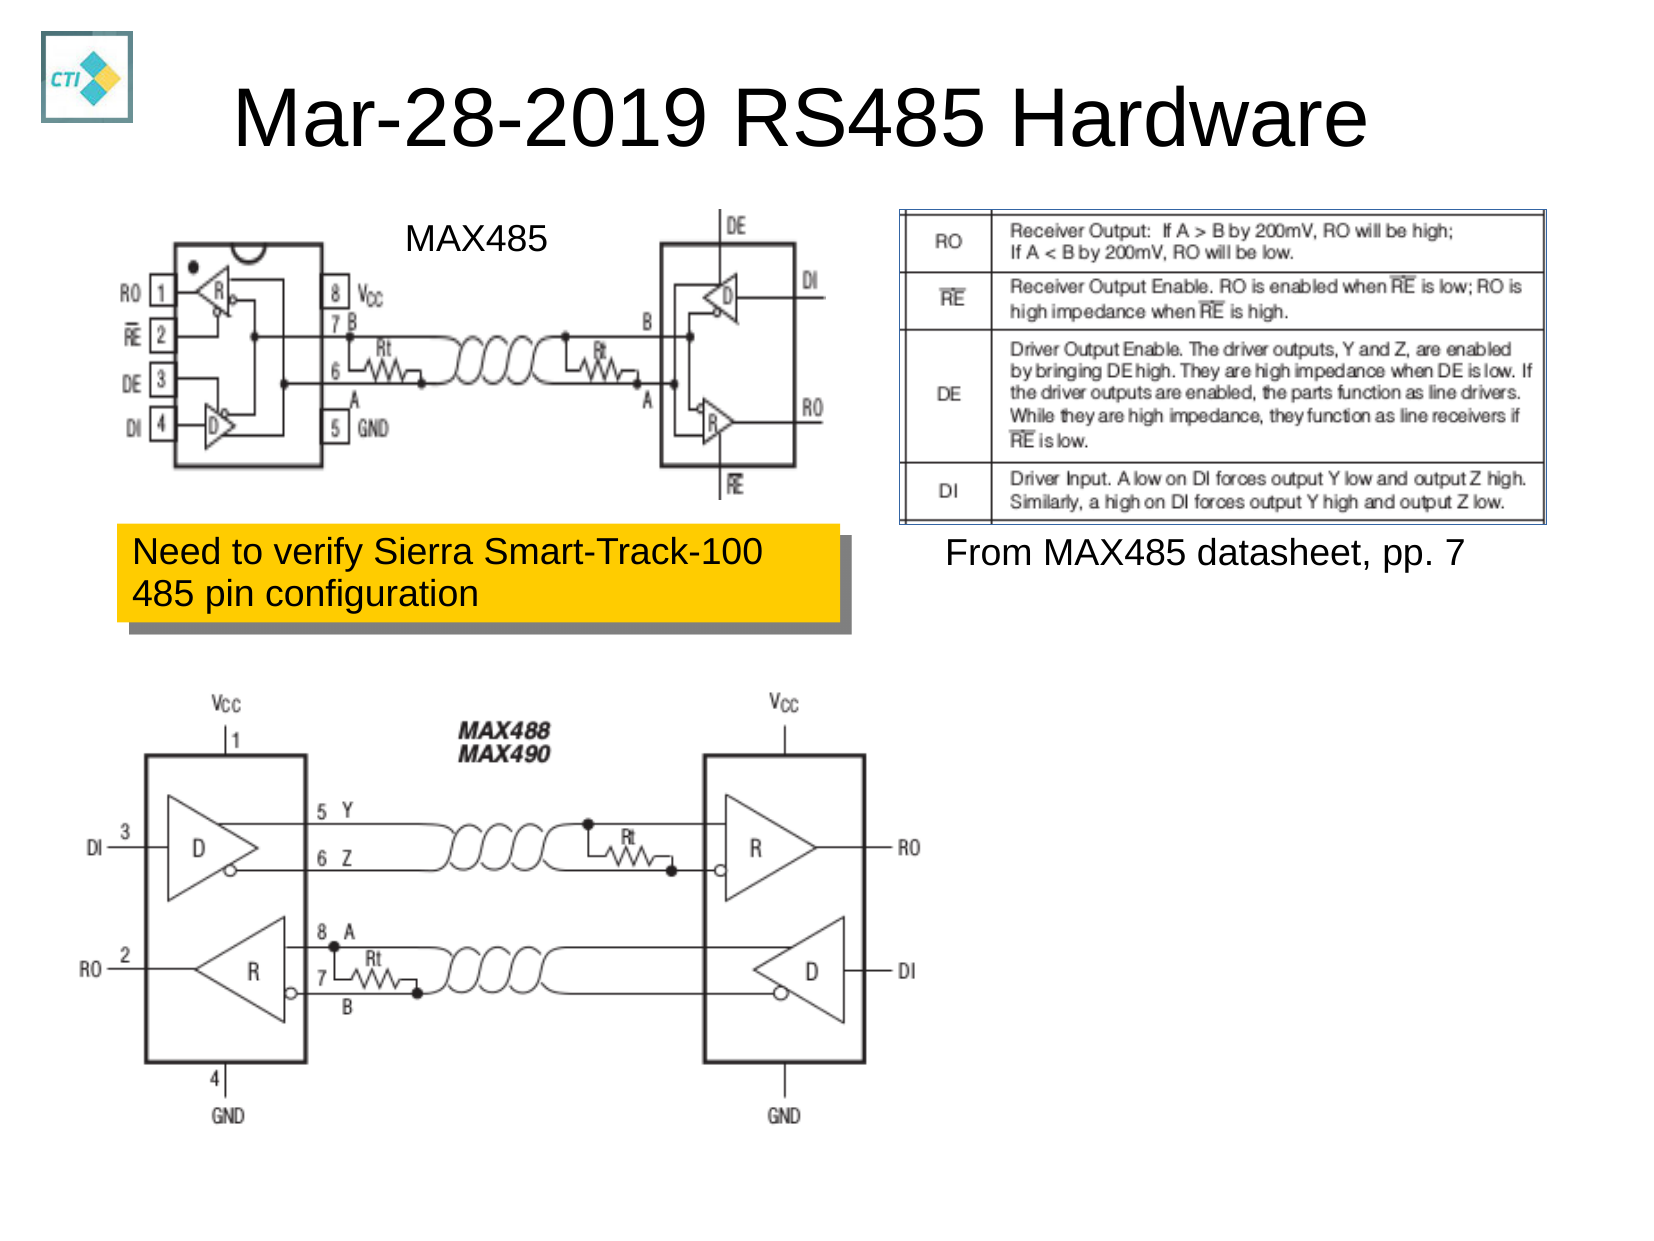

Mar-28-2019 RS485 Hardware
MAX485
Need to verify Sierra Smart-Track-100 485 pin configuration
From MAX485 datasheet, pp. 7